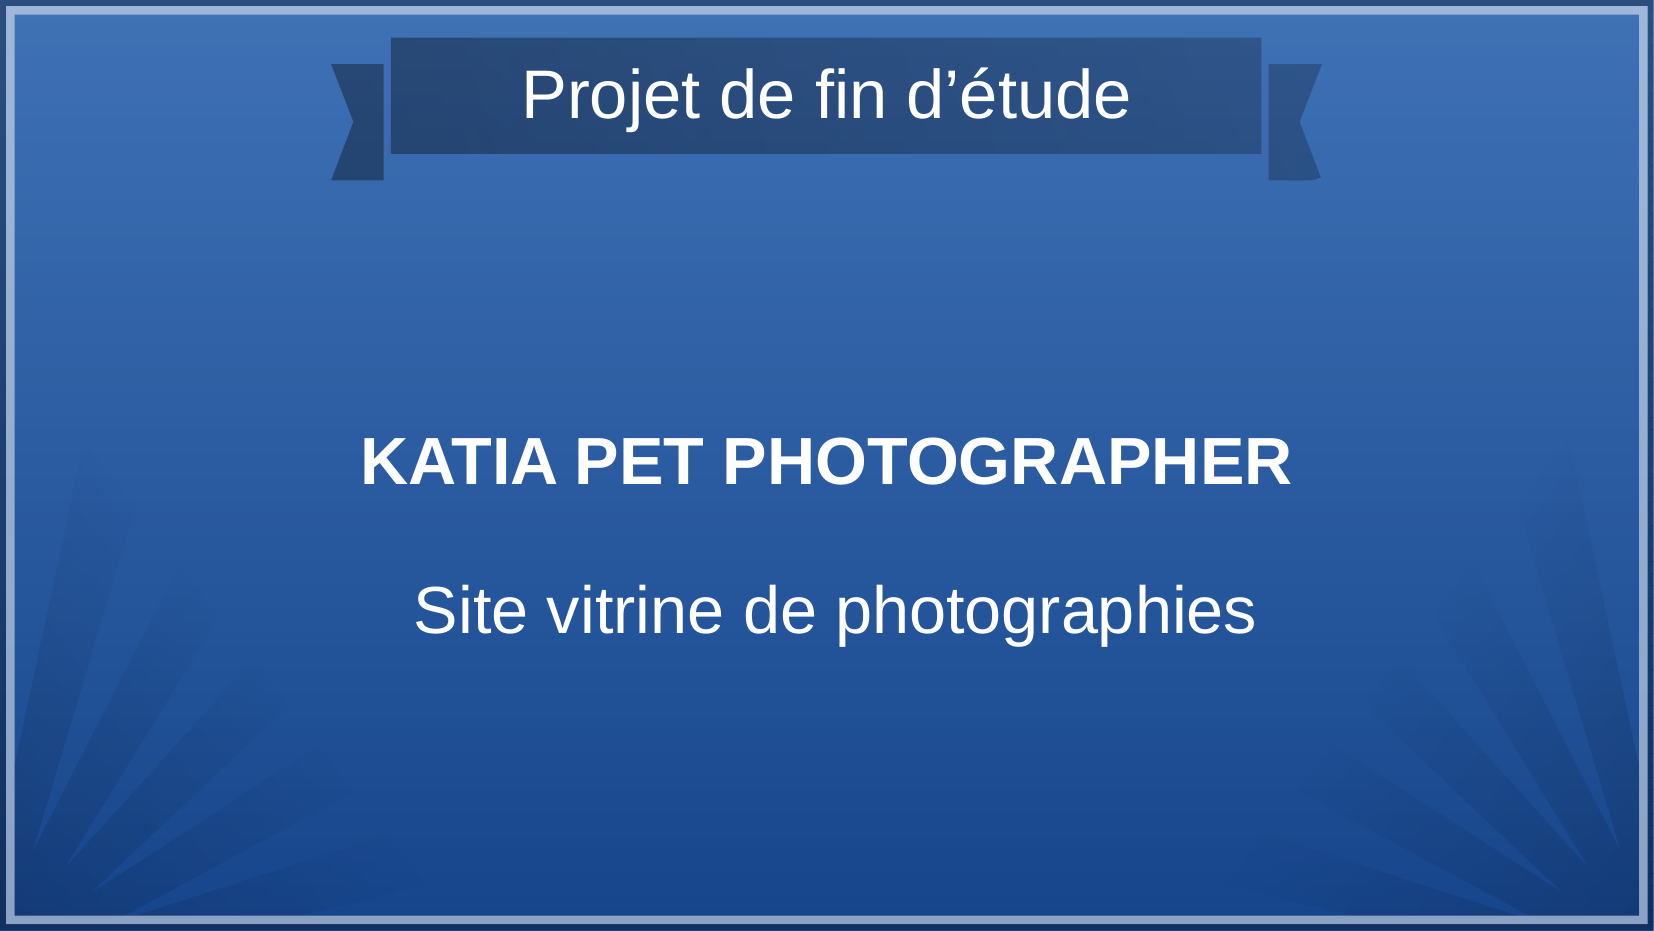

# Projet de fin d’étude
KATIA PET PHOTOGRAPHER
 Site vitrine de photographies